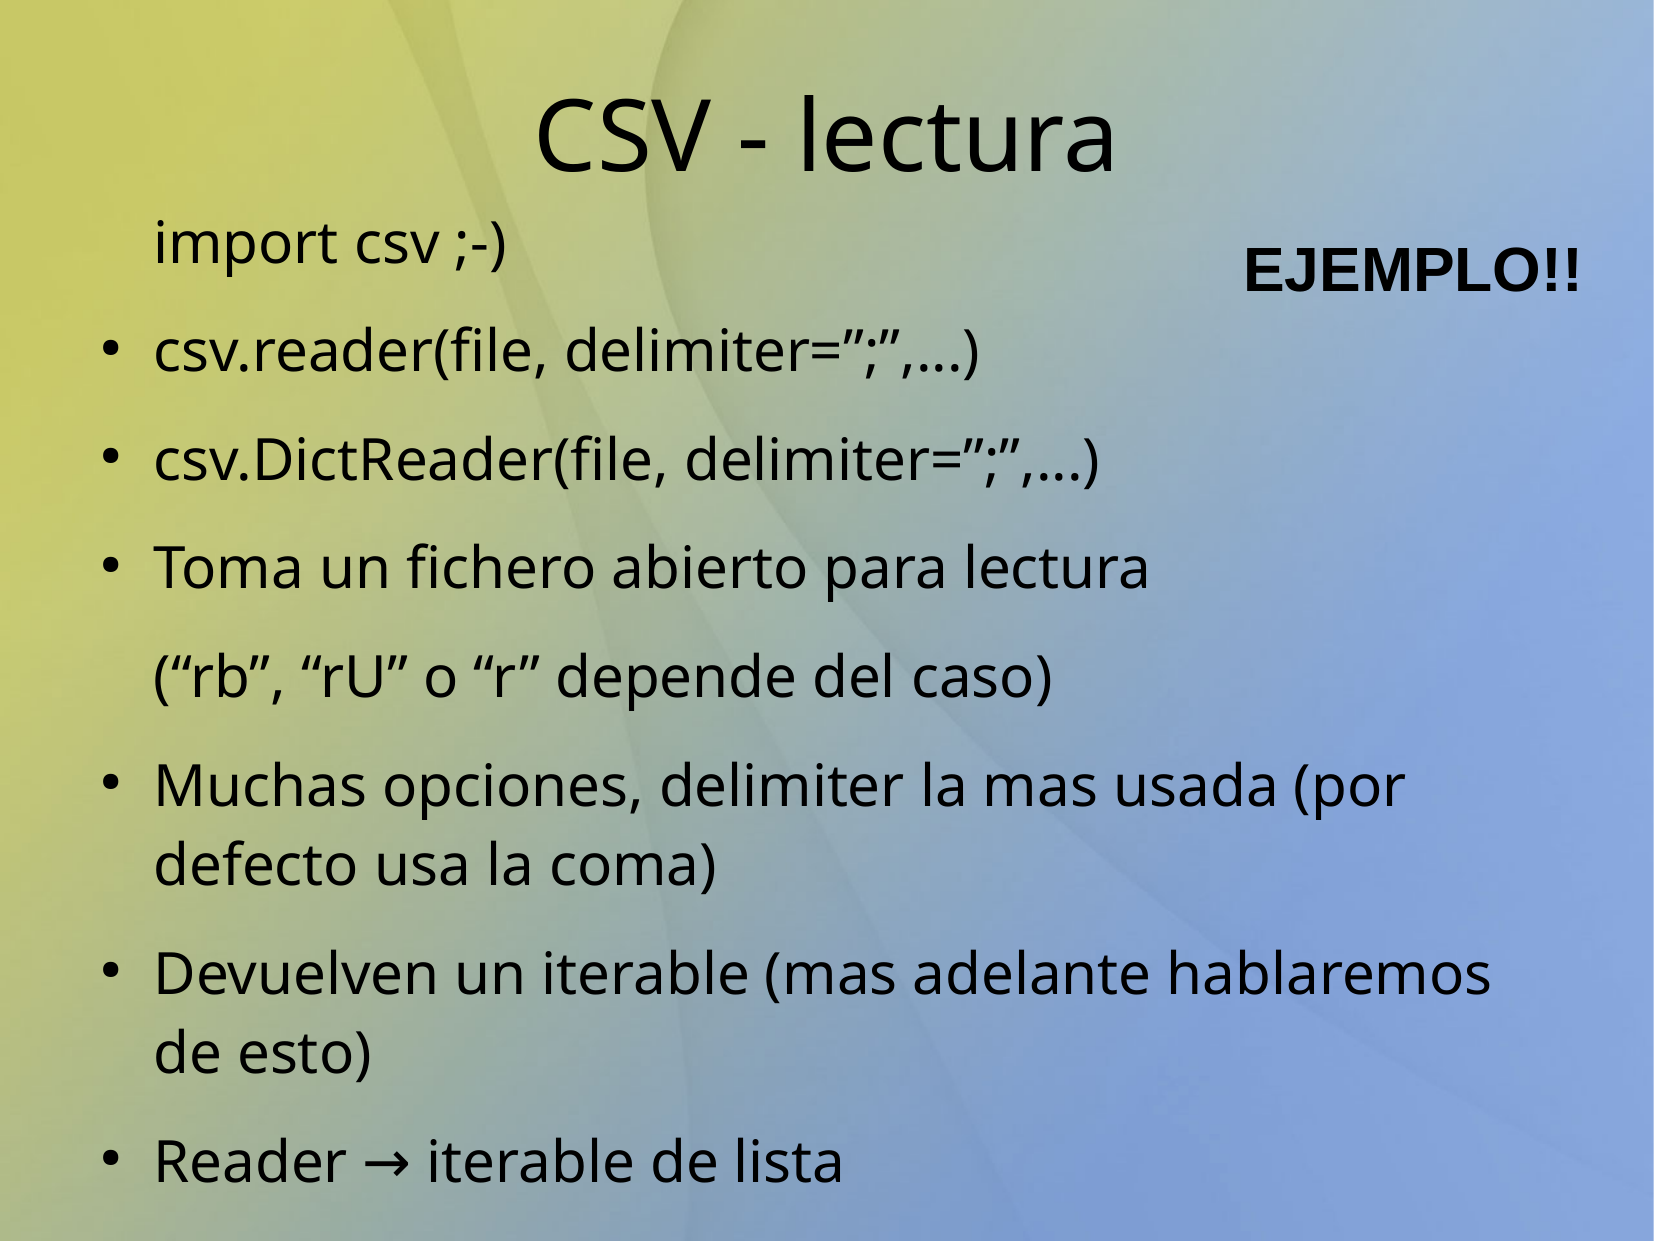

# CSV - lectura
import csv ;-)
csv.reader(file, delimiter=”;”,...)
csv.DictReader(file, delimiter=”;”,...)
Toma un fichero abierto para lectura
(“rb”, “rU” o “r” depende del caso)
Muchas opciones, delimiter la mas usada (por defecto usa la coma)
Devuelven un iterable (mas adelante hablaremos de esto)
Reader → iterable de lista
DicReader → iterable de diccionario
EJEMPLO!!